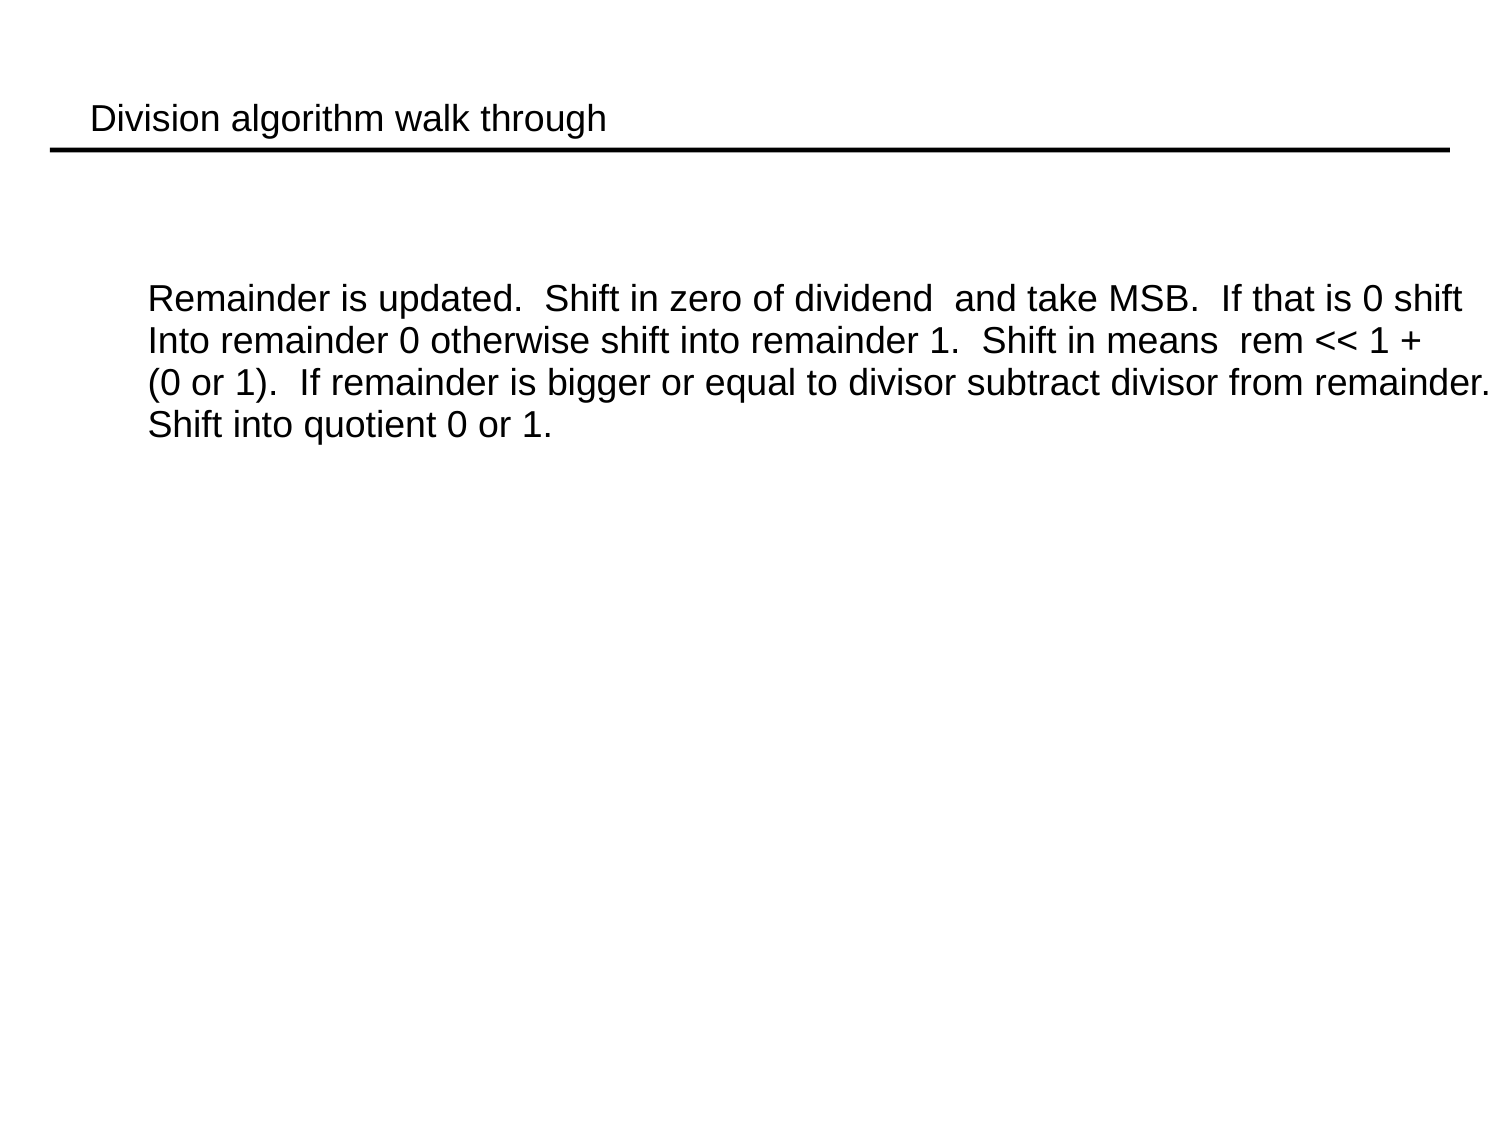

Division algorithm walk through
Remainder is updated. Shift in zero of dividend and take MSB. If that is 0 shift
Into remainder 0 otherwise shift into remainder 1. Shift in means rem << 1 +
(0 or 1). If remainder is bigger or equal to divisor subtract divisor from remainder.
Shift into quotient 0 or 1.